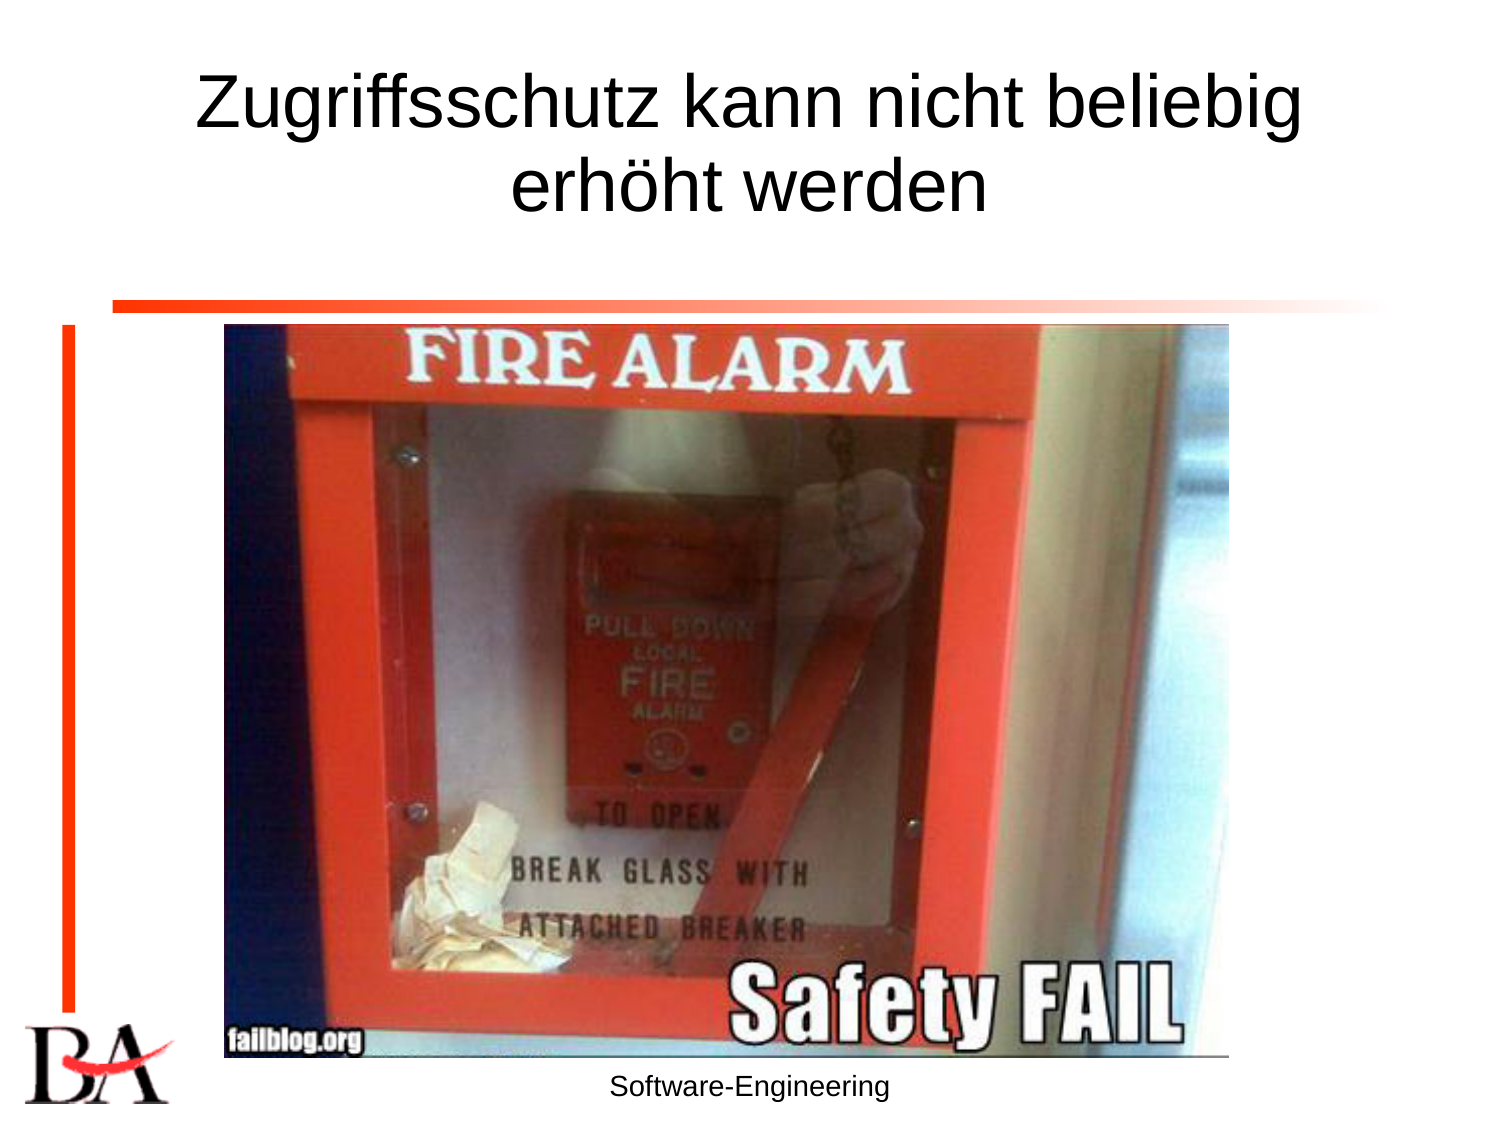

# Zugriffsschutz kann nicht beliebig erhöht werden